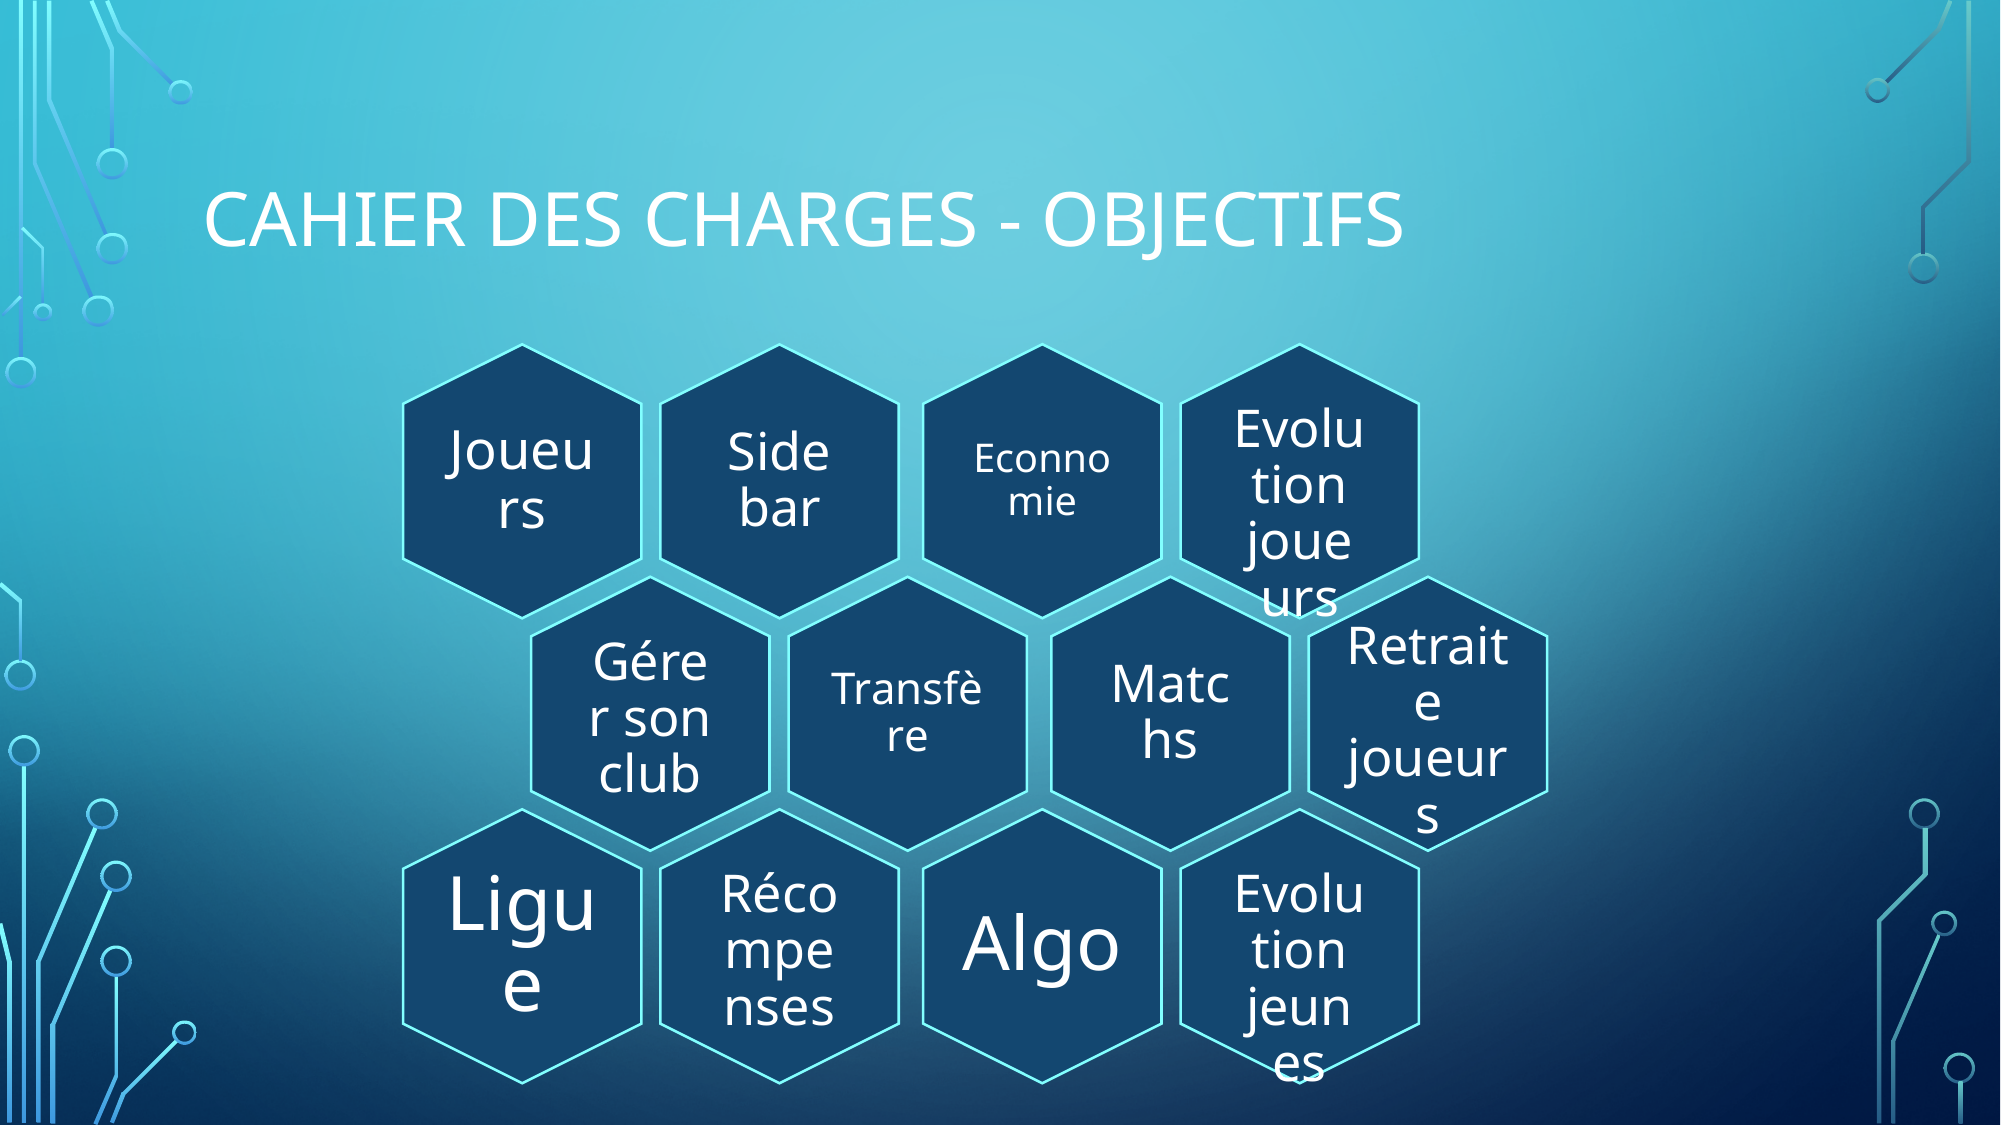

# CAHIER DES CHARGES - objectifs
Econnomie
Evolution joueurs
Matchs
Retraite joueurs
Algo
Evolution jeunes
Joueurs
Side bar
Gérer son club
Transfère
Ligue
Récompenses